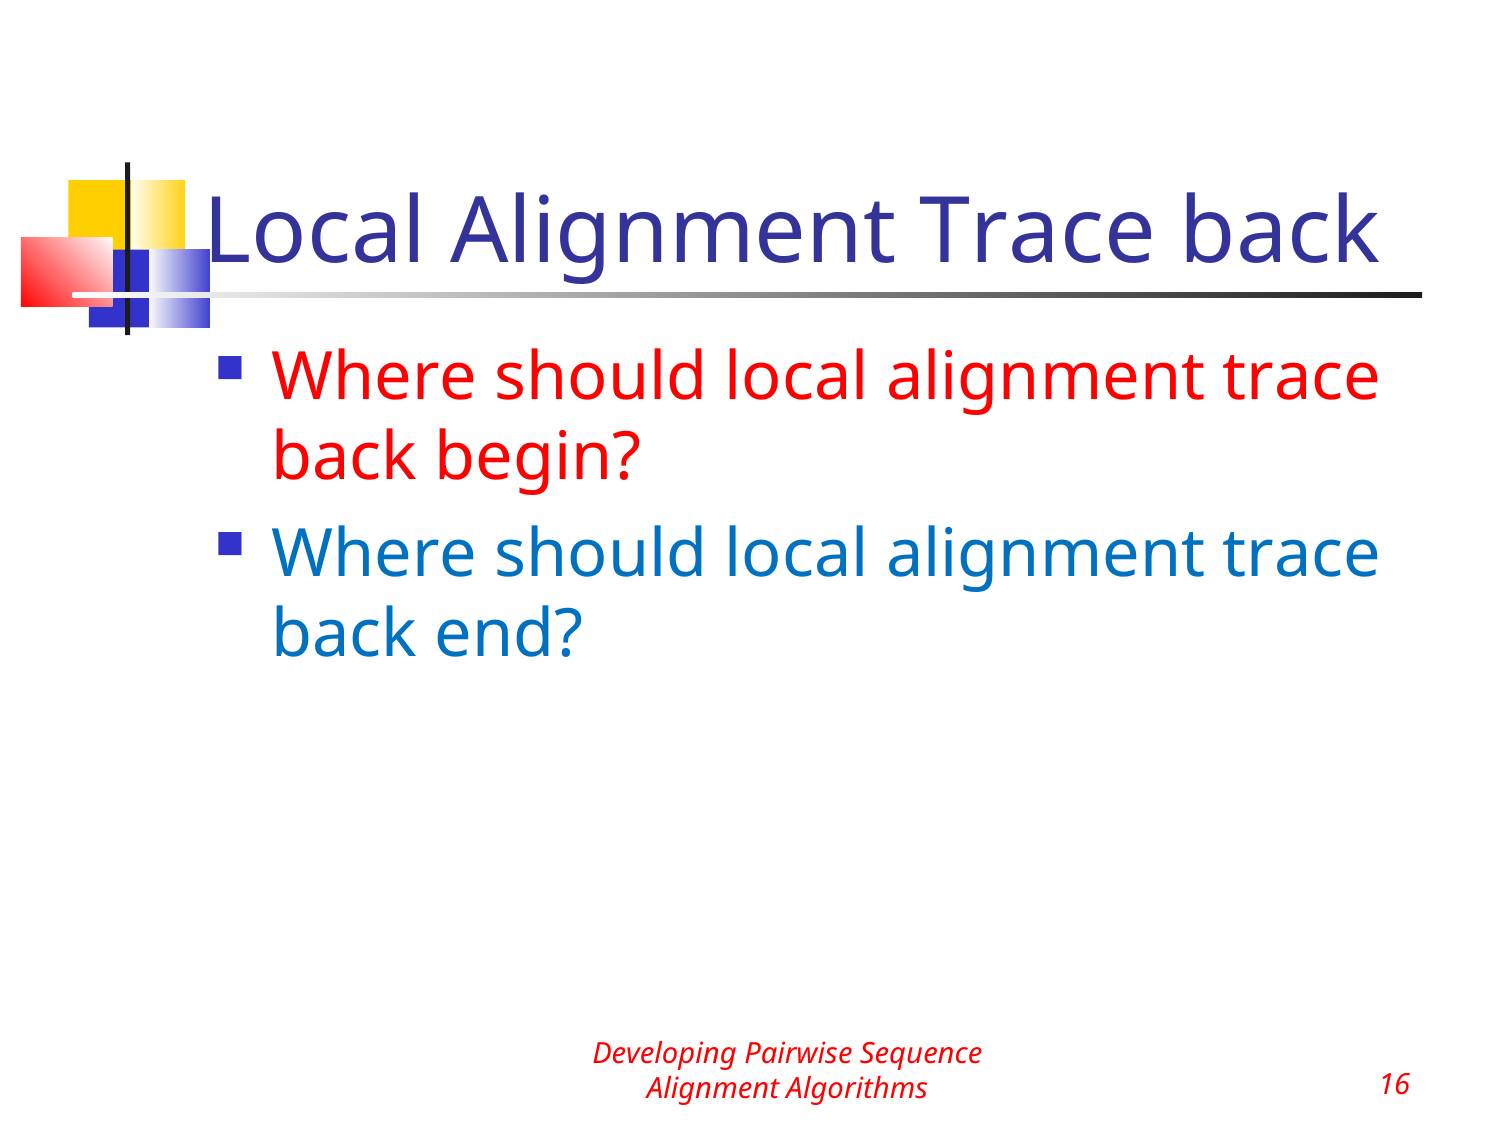

# Local Alignment Trace back
Where should local alignment trace back begin?
Where should local alignment trace back end?
Developing Pairwise Sequence Alignment Algorithms